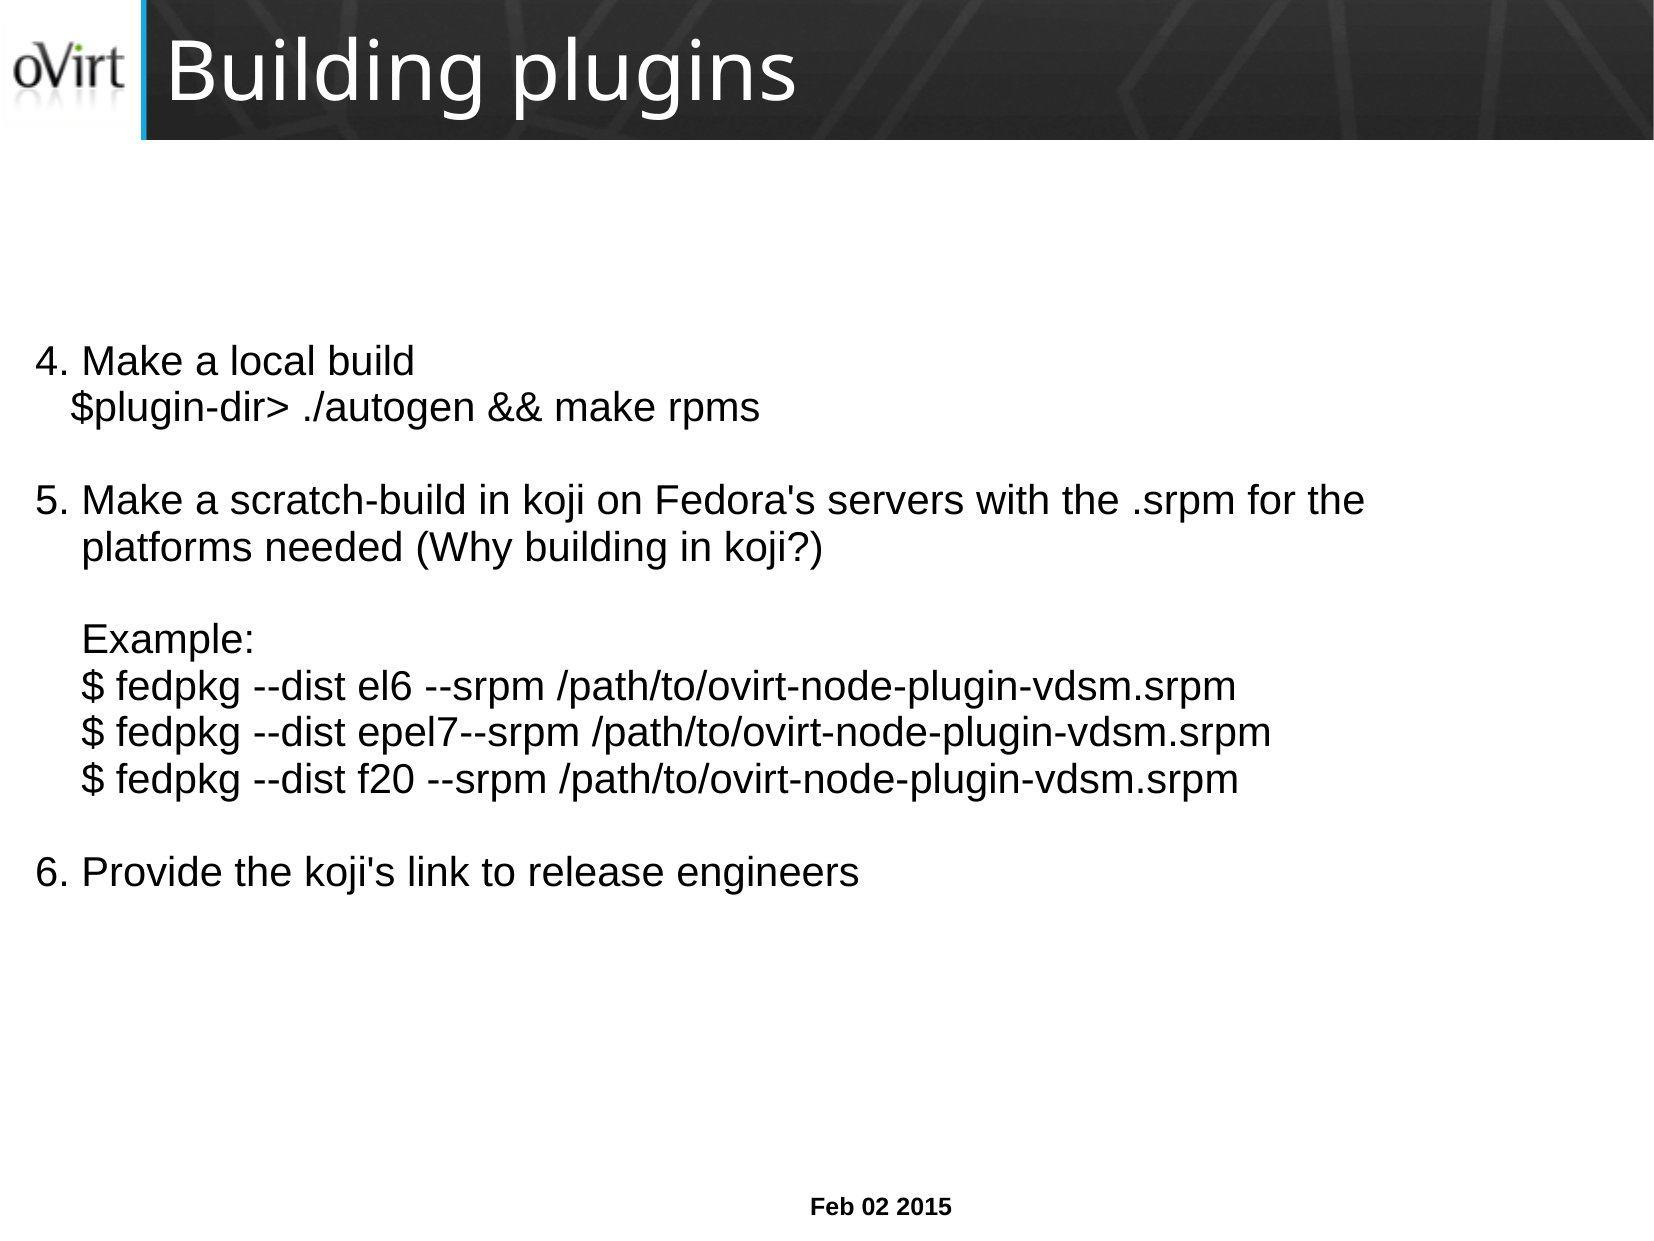

# Building plugins
4. Make a local build
$plugin-dir> ./autogen && make rpms
5. Make a scratch-build in koji on Fedora's servers with the .srpm for the
 platforms needed (Why building in koji?)
 Example:
 $ fedpkg --dist el6 --srpm /path/to/ovirt-node-plugin-vdsm.srpm
 $ fedpkg --dist epel7--srpm /path/to/ovirt-node-plugin-vdsm.srpm
 $ fedpkg --dist f20 --srpm /path/to/ovirt-node-plugin-vdsm.srpm
6. Provide the koji's link to release engineers